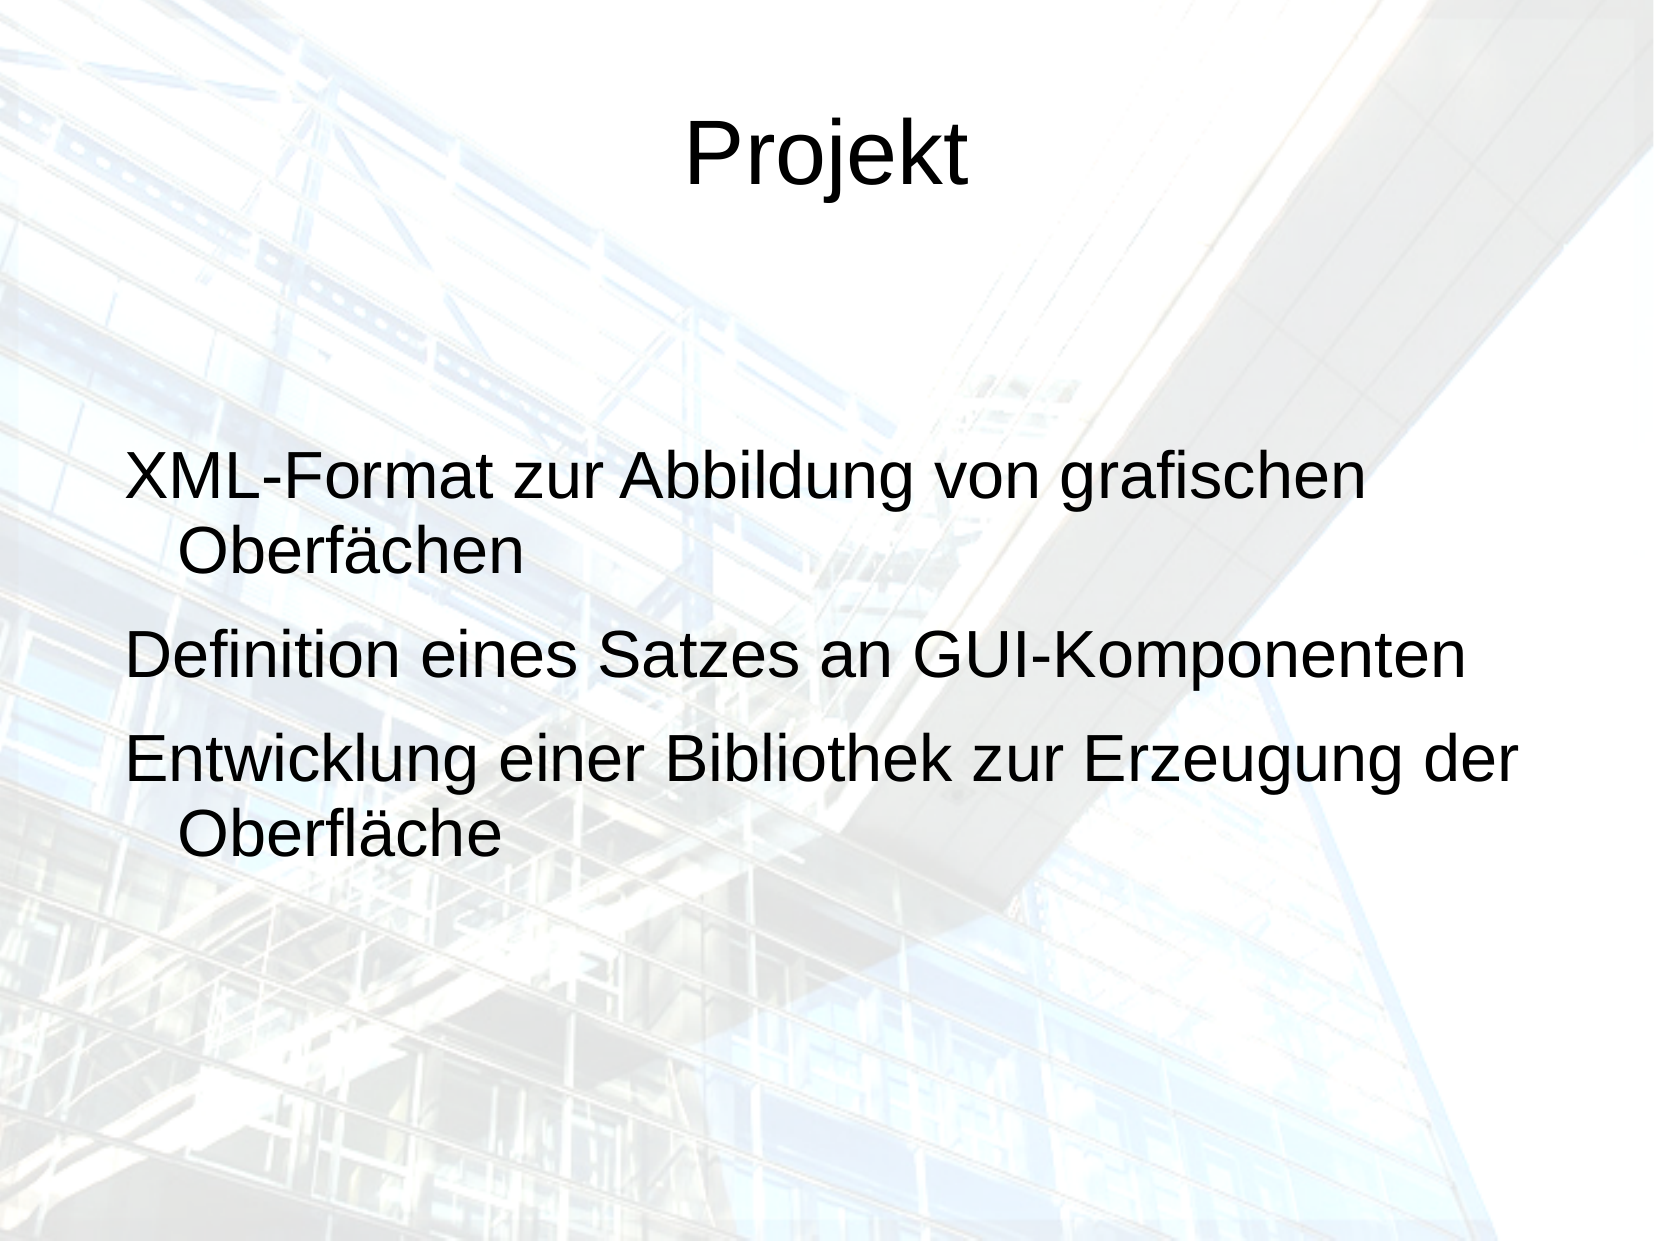

# Projekt
XML-Format zur Abbildung von grafischen Oberfächen
Definition eines Satzes an GUI-Komponenten
Entwicklung einer Bibliothek zur Erzeugung der Oberfläche